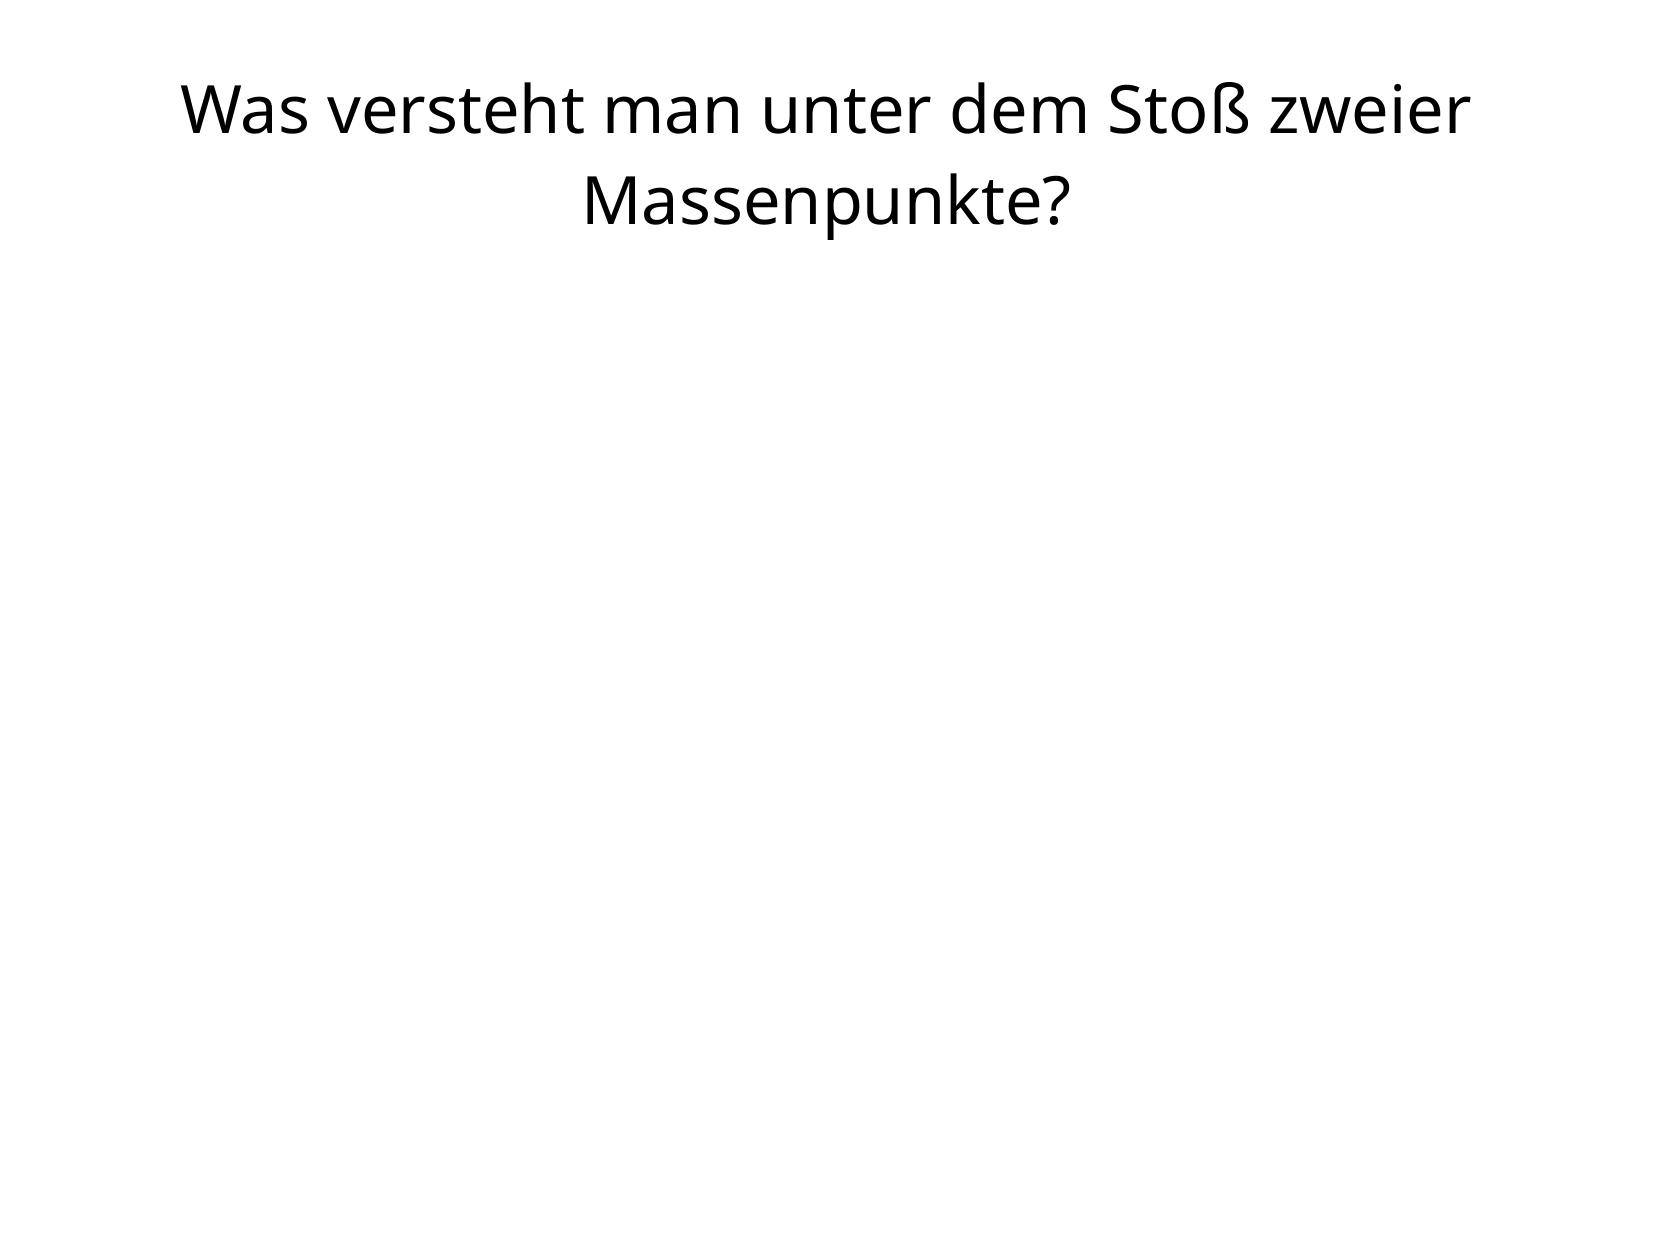

# Was versteht man unter dem Stoß zweier Massenpunkte?